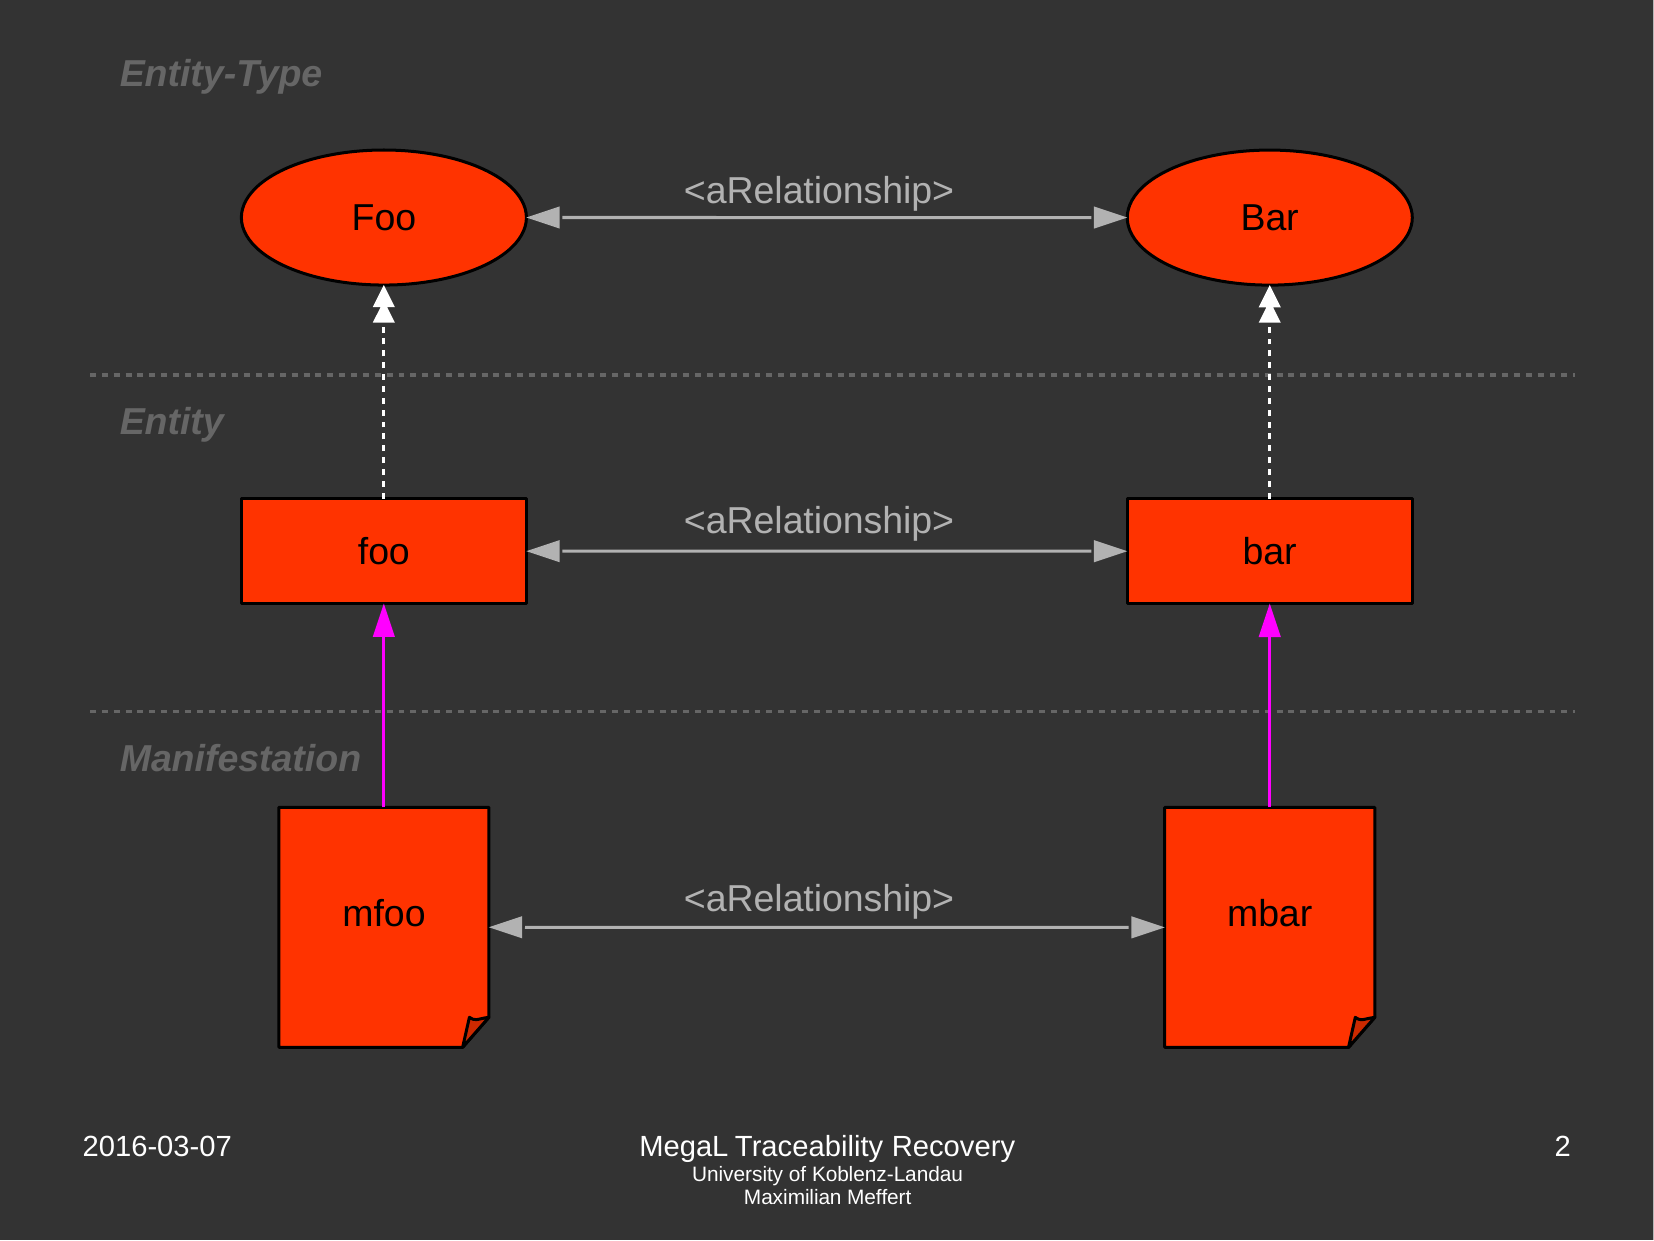

Entity-Type
Foo
Bar
<aRelationship>
<aRelationship>
foo
bar
mfoo
mbar
<aRelationship>
Entity
Manifestation
2016-03-07
MegaL Traceability Recovery
2